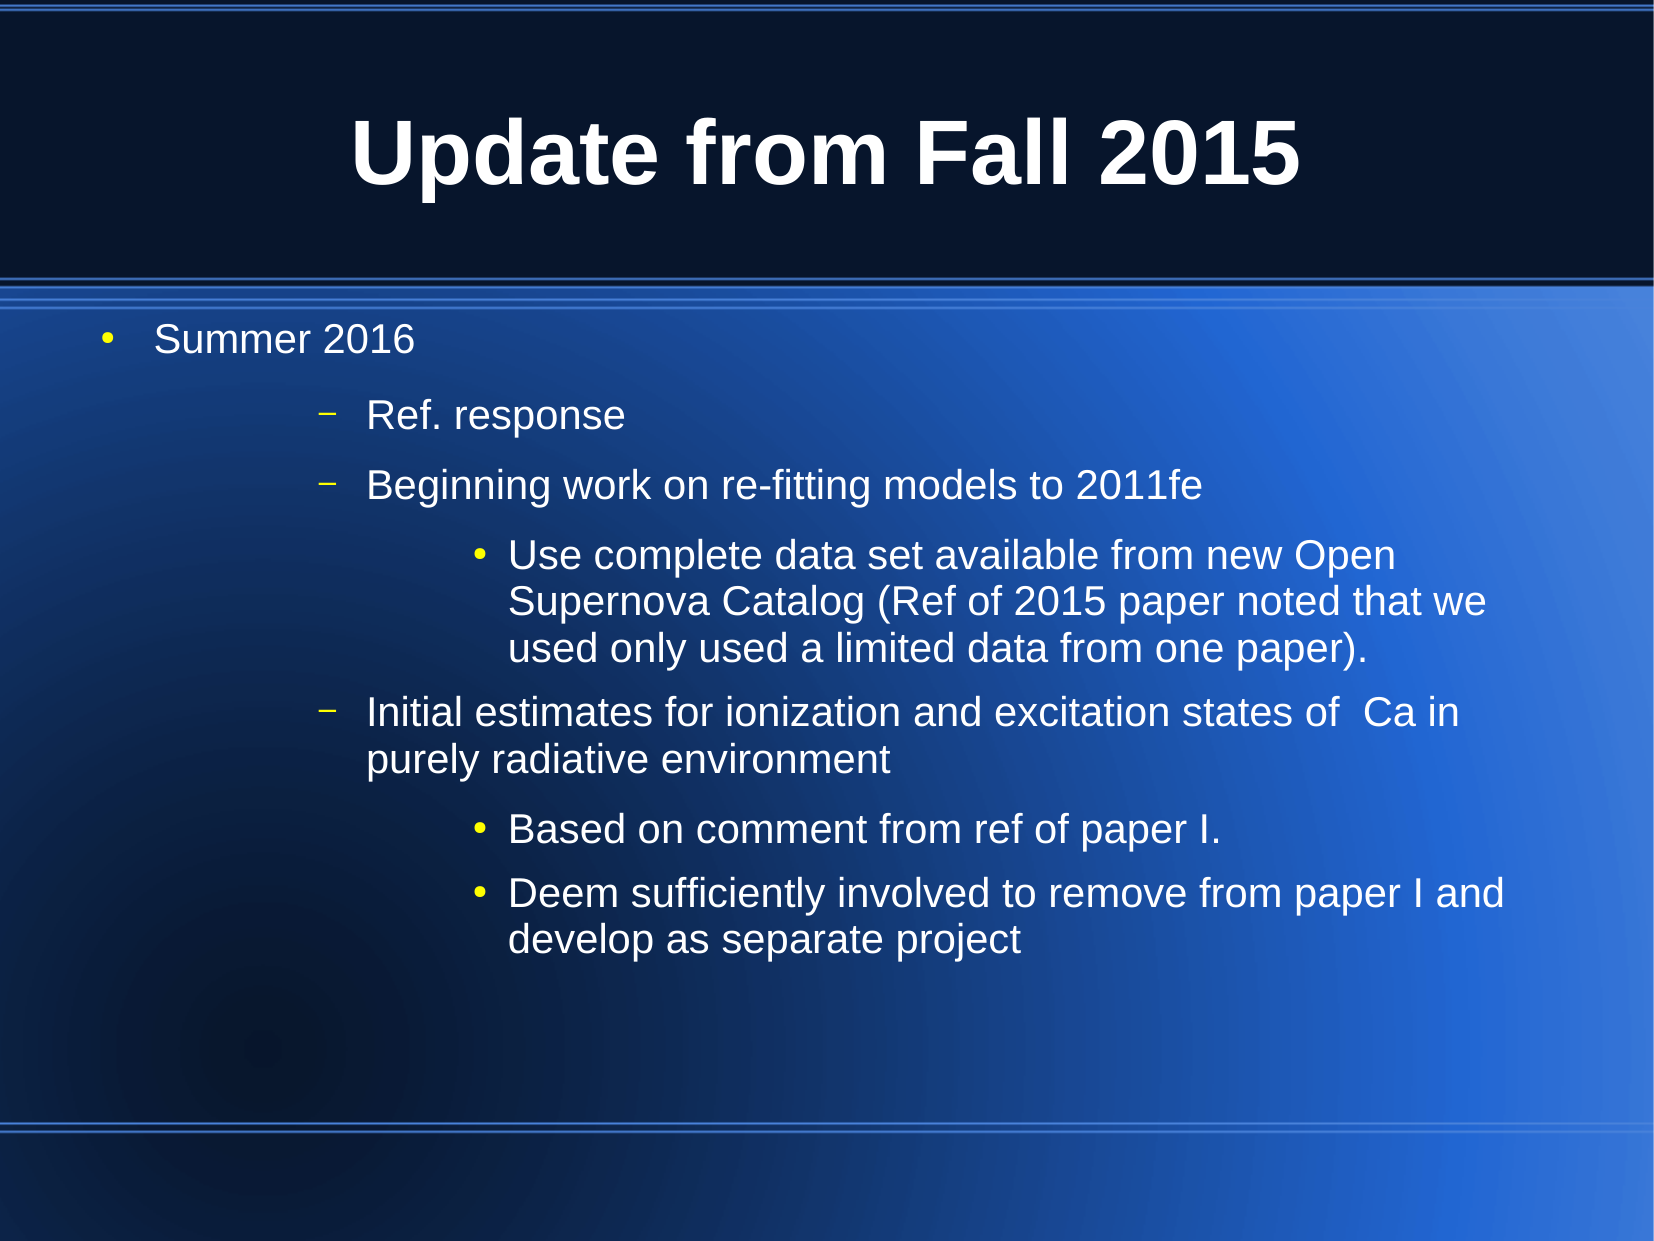

# Update from Fall 2015
Summer 2016
Ref. response
Beginning work on re-fitting models to 2011fe
Use complete data set available from new Open Supernova Catalog (Ref of 2015 paper noted that we used only used a limited data from one paper).
Initial estimates for ionization and excitation states of Ca in purely radiative environment
Based on comment from ref of paper I.
Deem sufficiently involved to remove from paper I and develop as separate project